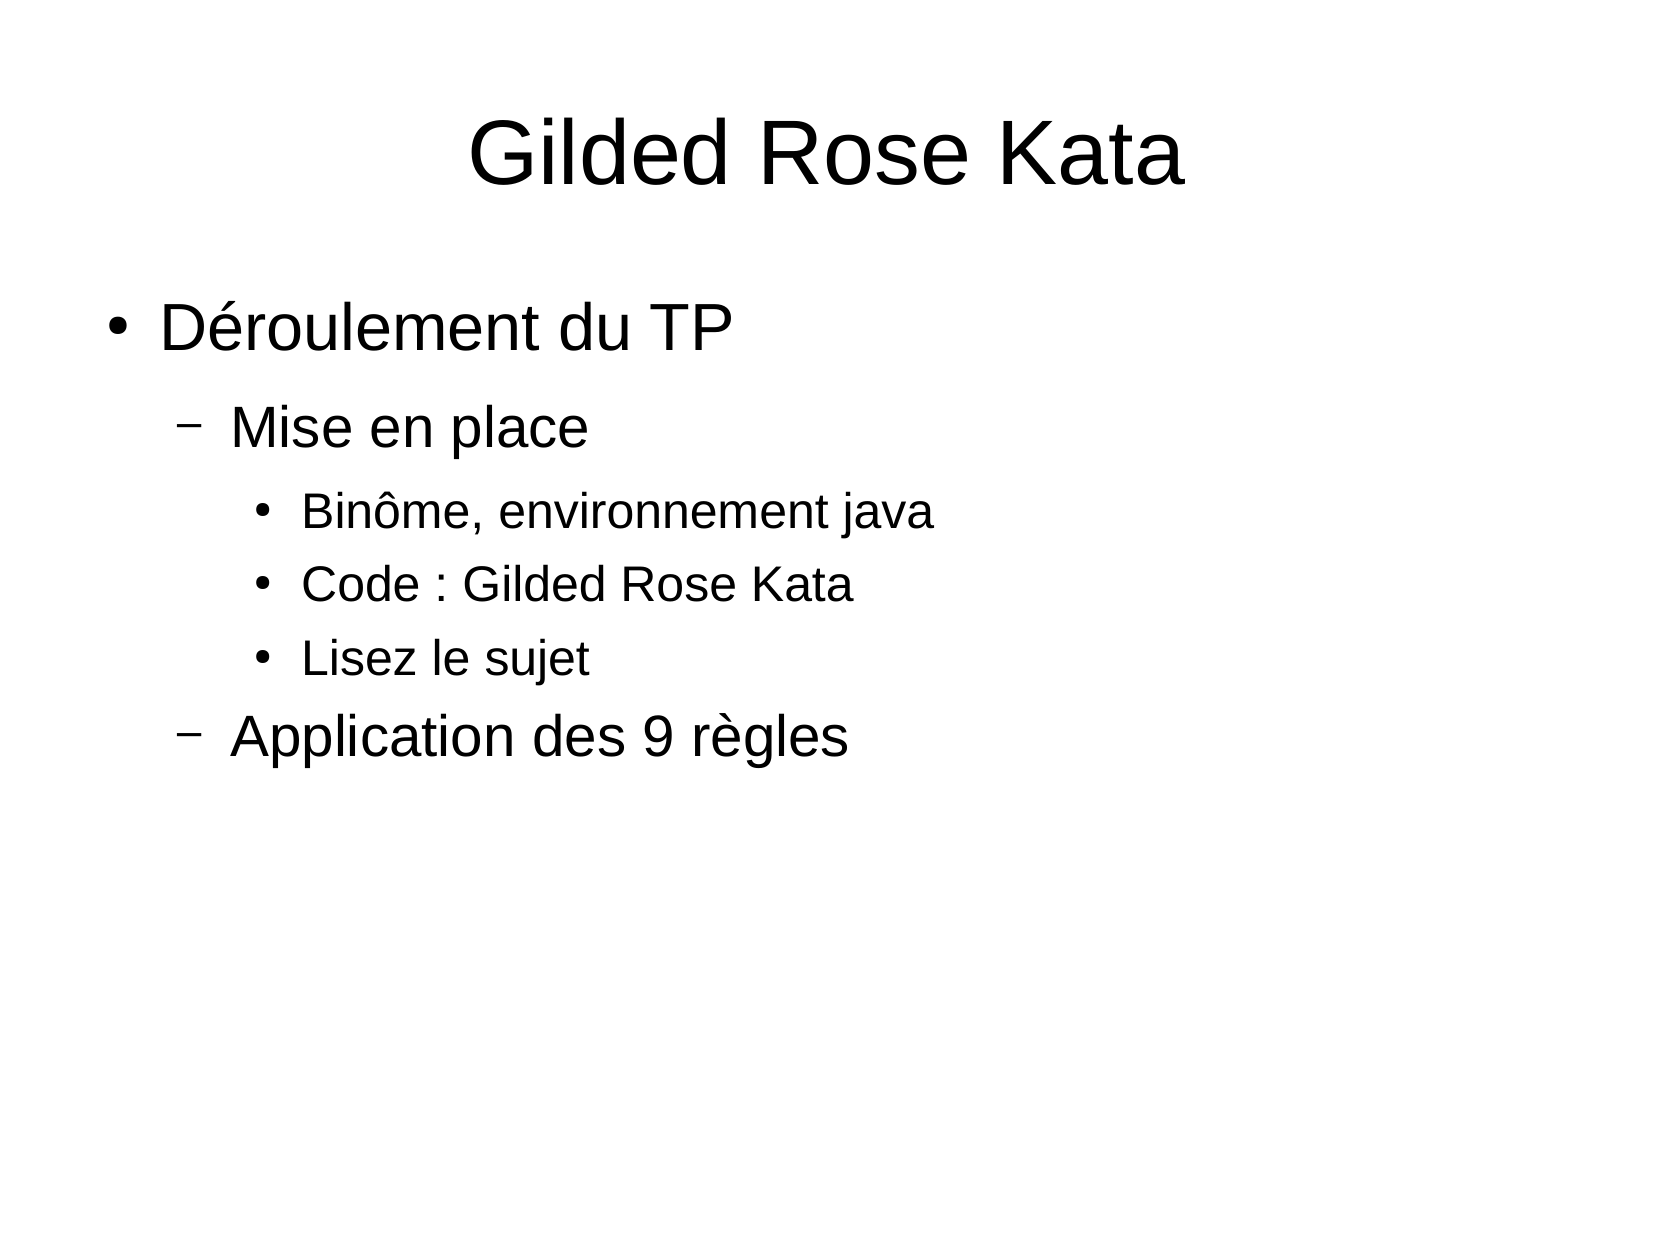

# Gilded Rose Kata
Déroulement du TP
Mise en place
Binôme, environnement java
Code : Gilded Rose Kata
Lisez le sujet
Application des 9 règles